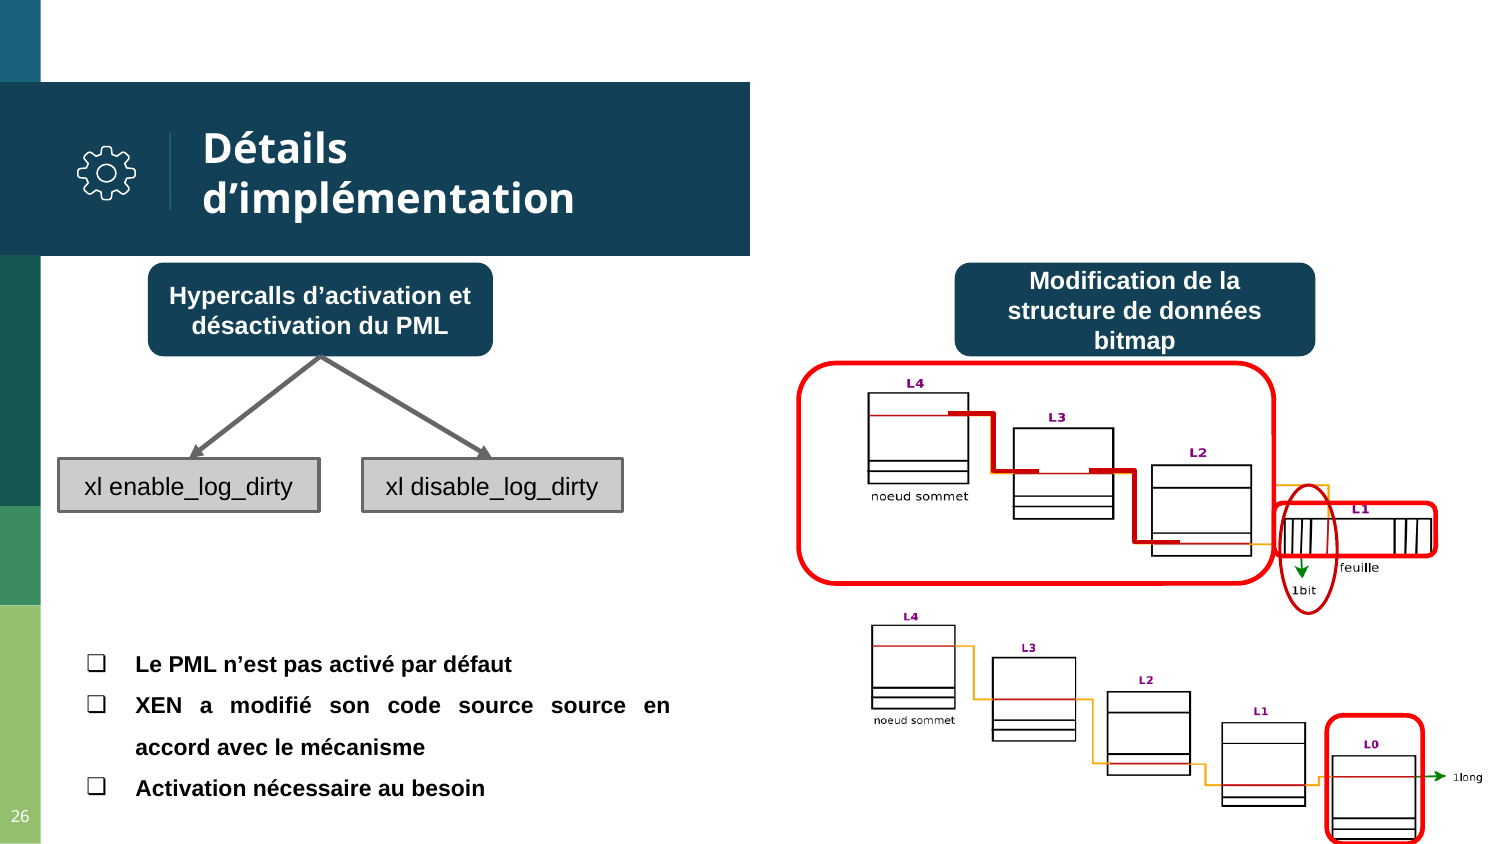

# Détails d’implémentation
Hypercalls d’activation et désactivation du PML
Modification de la structure de données bitmap
xl enable_log_dirty
xl disable_log_dirty
Le PML n’est pas activé par défaut
XEN a modifié son code source source en accord avec le mécanisme
Activation nécessaire au besoin